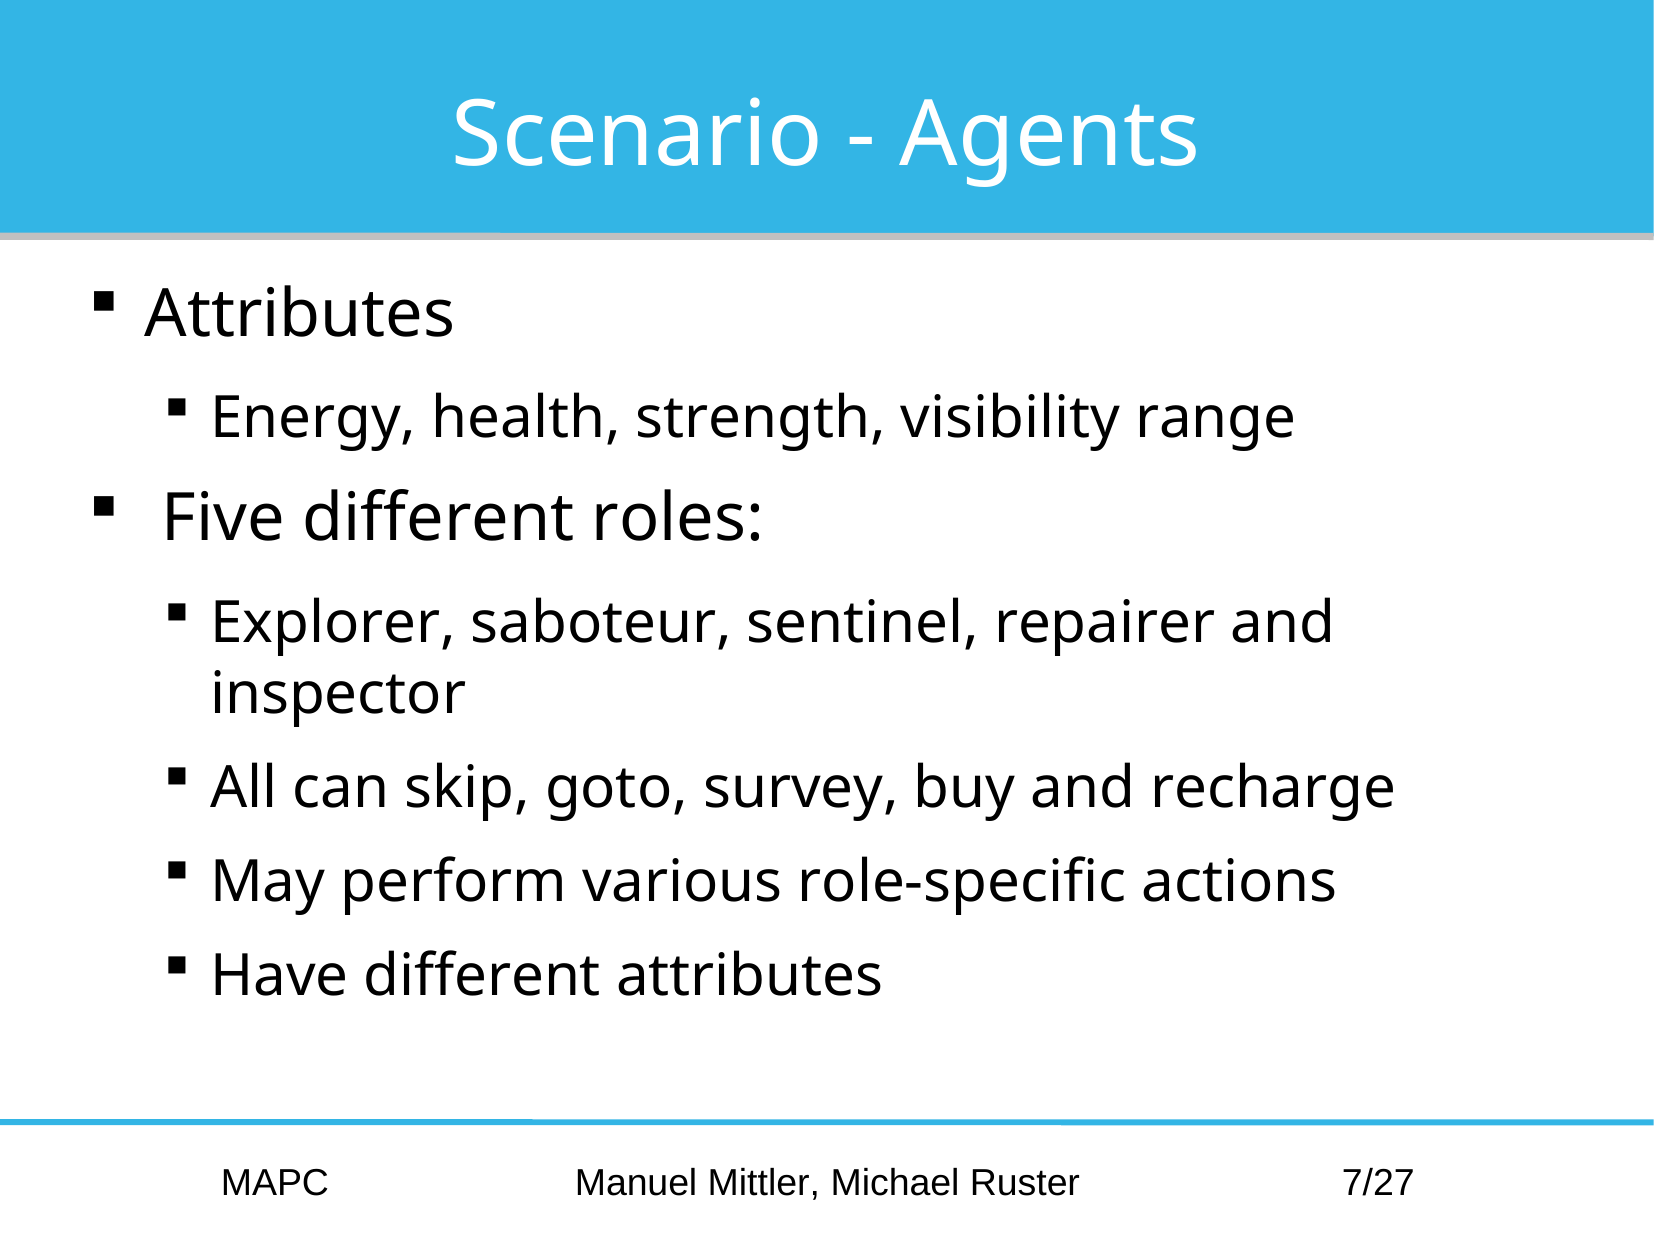

# Scenario - Agents
Attributes
Energy, health, strength, visibility range
 Five different roles:
Explorer, saboteur, sentinel, repairer and inspector
All can skip, goto, survey, buy and recharge
May perform various role-specific actions
Have different attributes
7